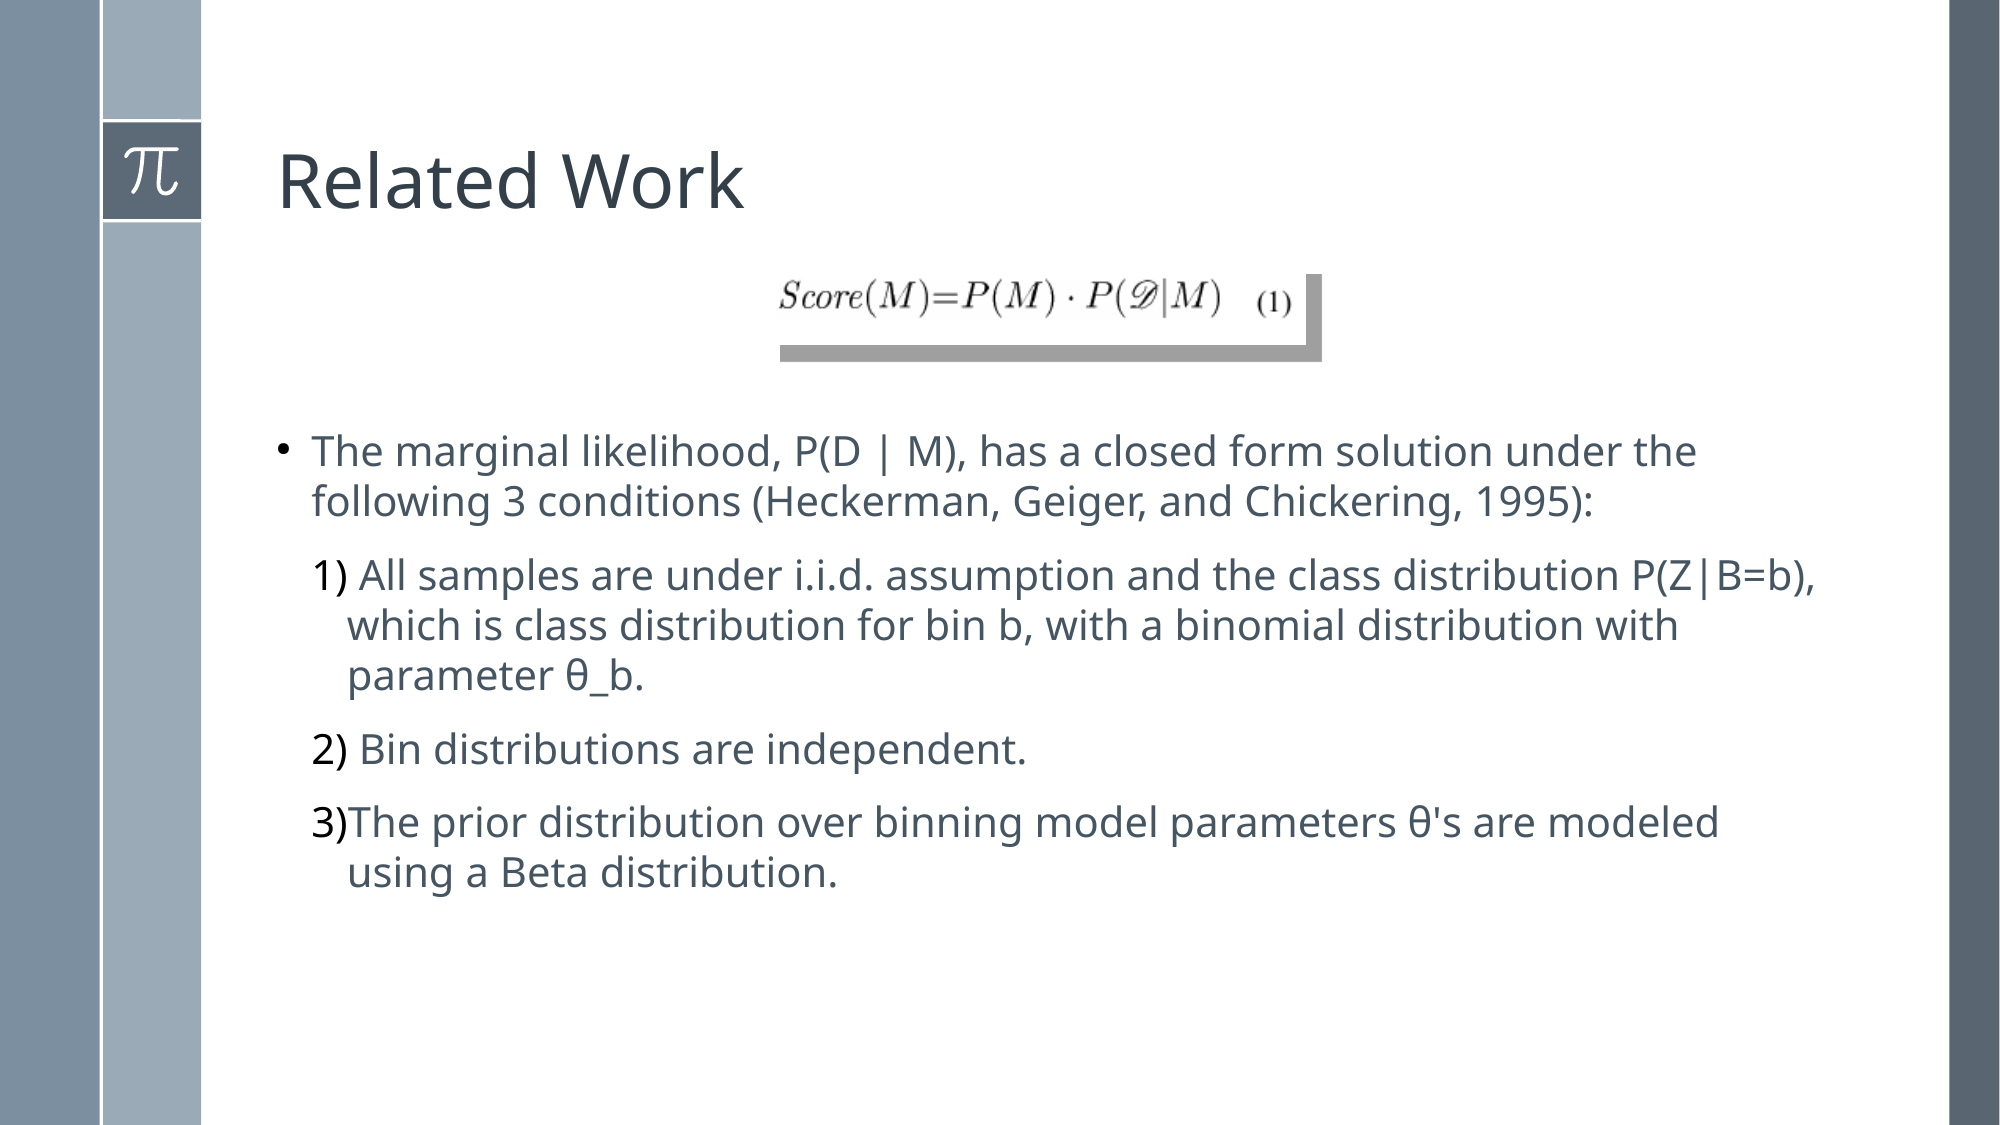

Related Work
The marginal likelihood, P(D | M), has a closed form solution under the following 3 conditions (Heckerman, Geiger, and Chickering, 1995):
 All samples are under i.i.d. assumption and the class distribution P(Z|B=b), which is class distribution for bin b, with a binomial distribution with parameter θ_b.
 Bin distributions are independent.
The prior distribution over binning model parameters θ's are modeled using a Beta distribution.